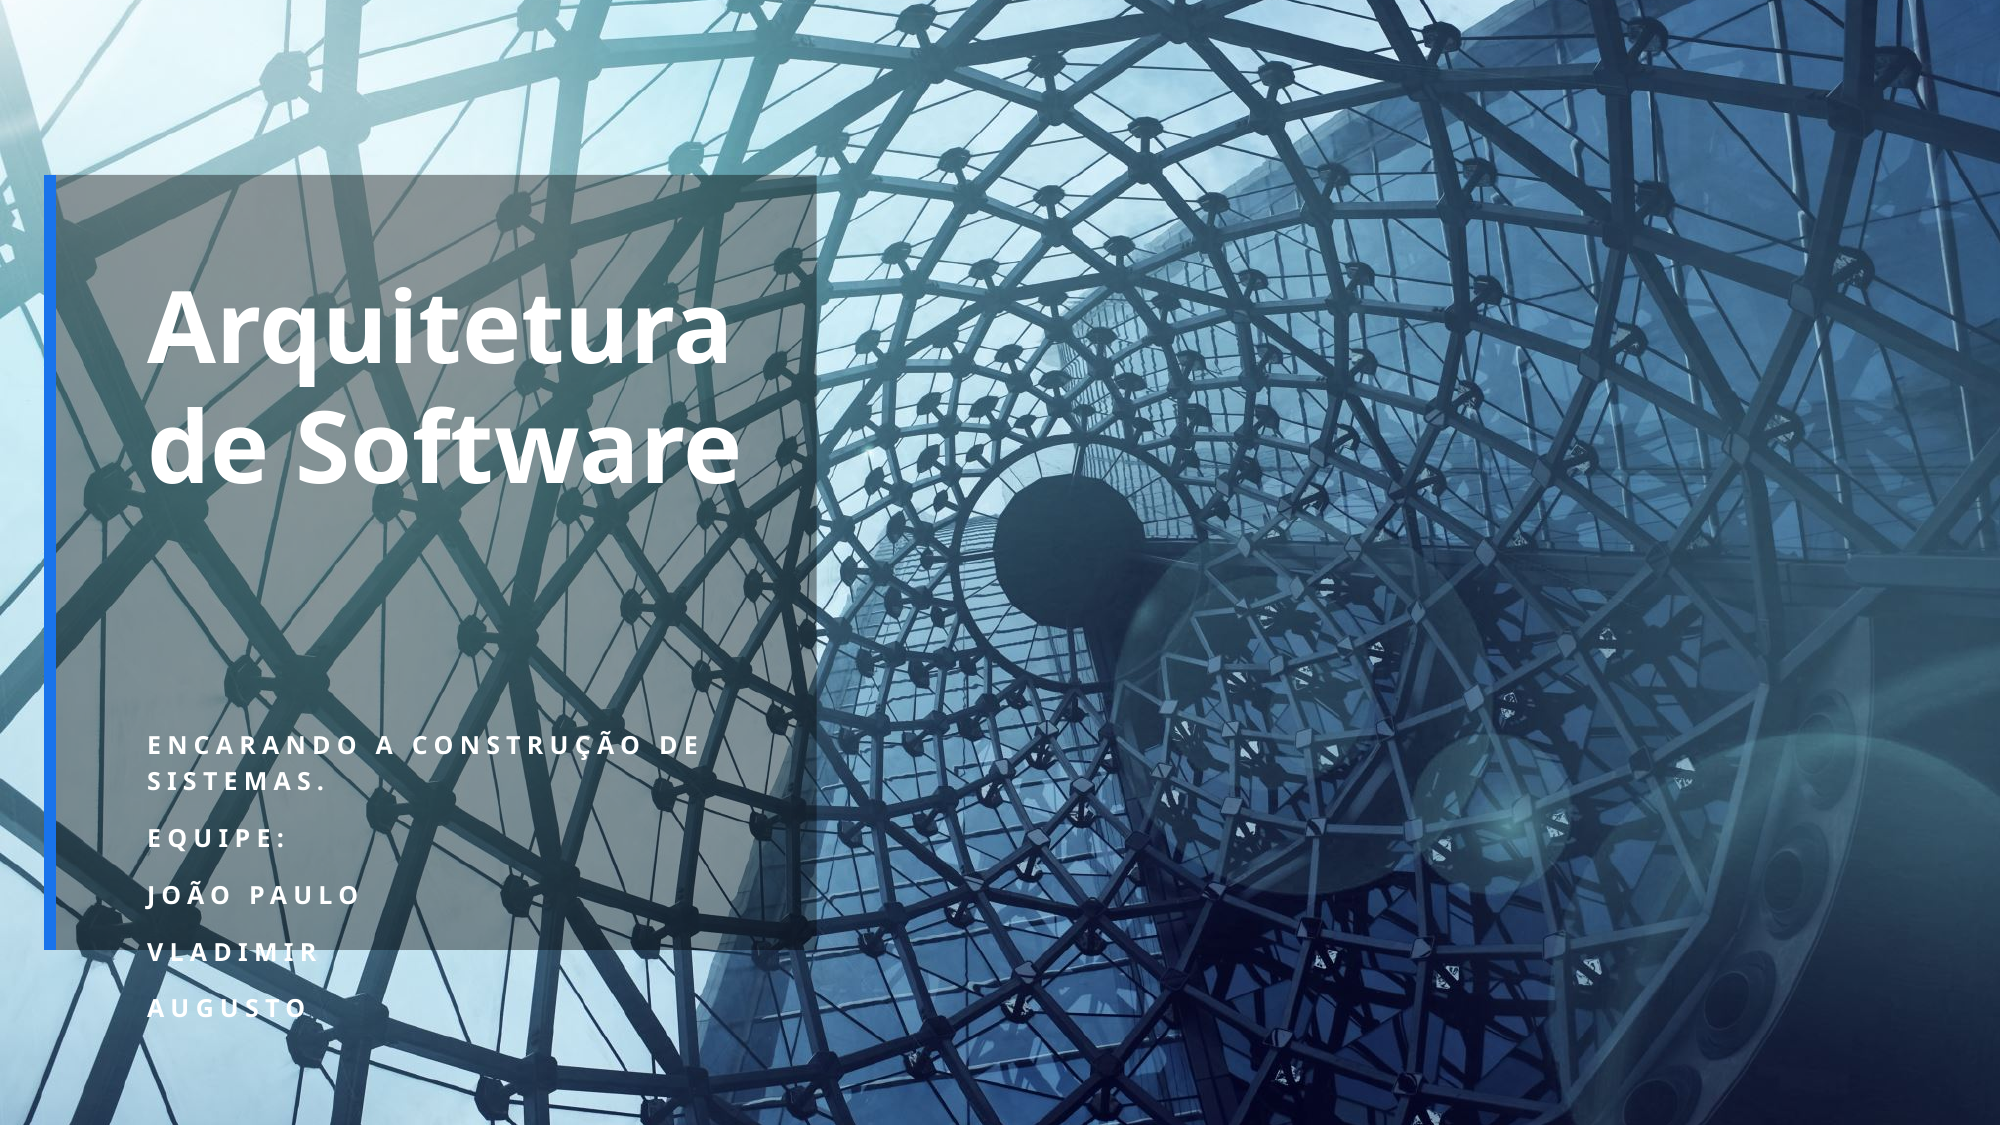

# Arquitetura de Software
Encarando a construção de sistemas.
Equipe:
João Paulo
Vladimir
Augusto